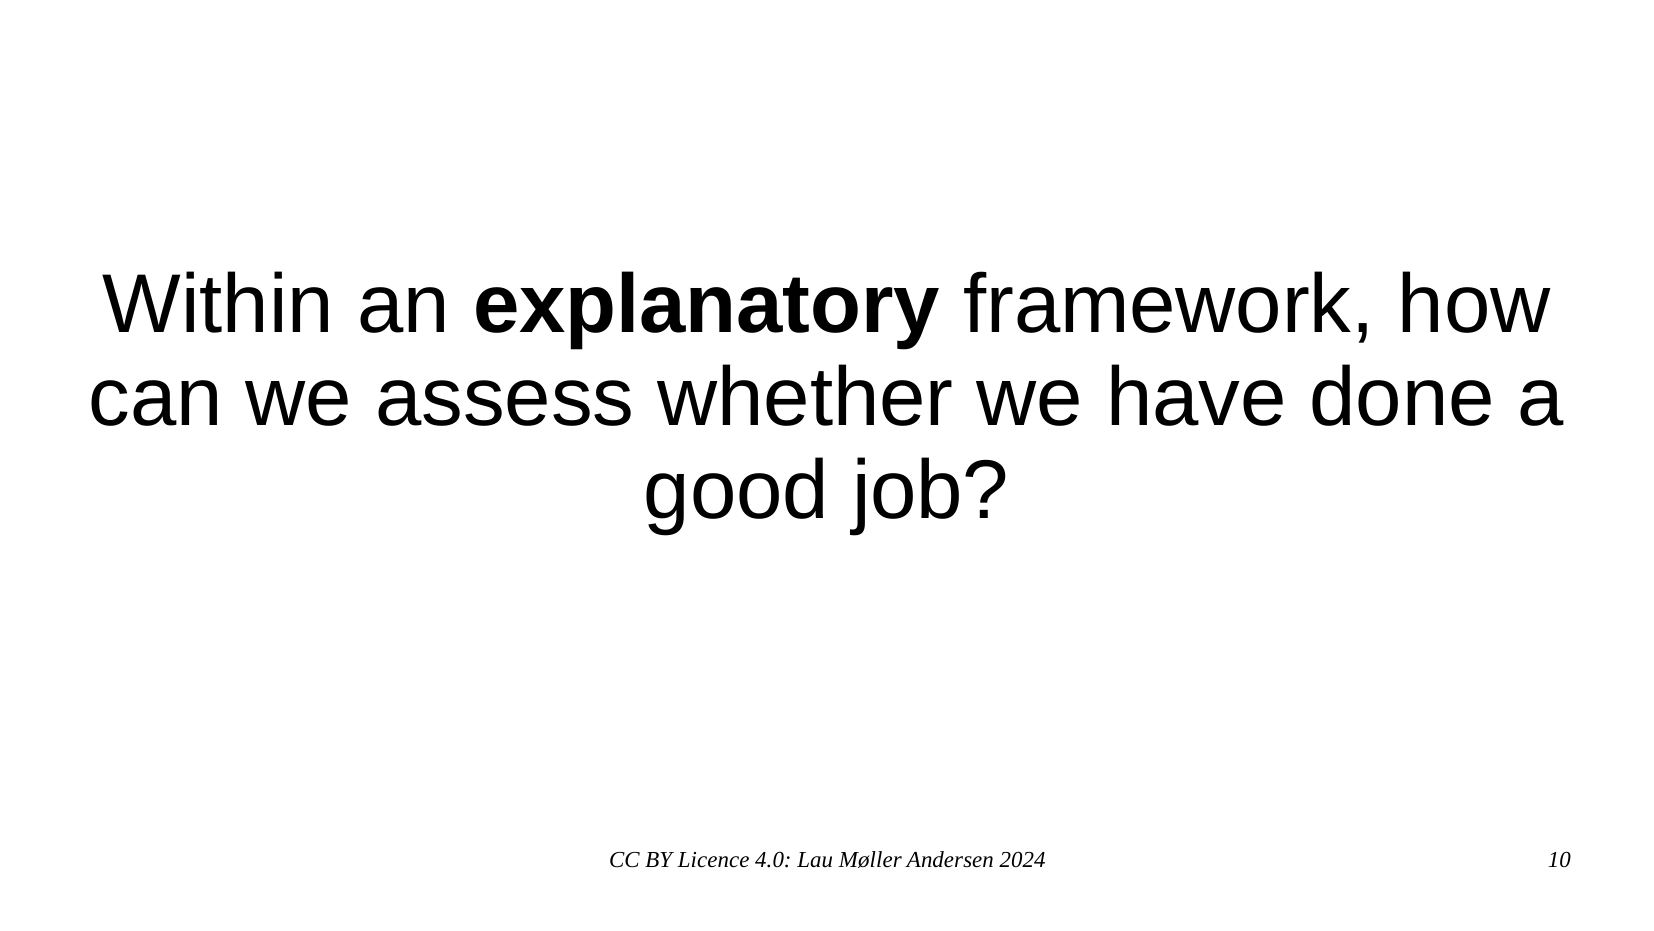

# Within an explanatory framework, how can we assess whether we have done a good job?
CC BY Licence 4.0: Lau Møller Andersen 2024
10